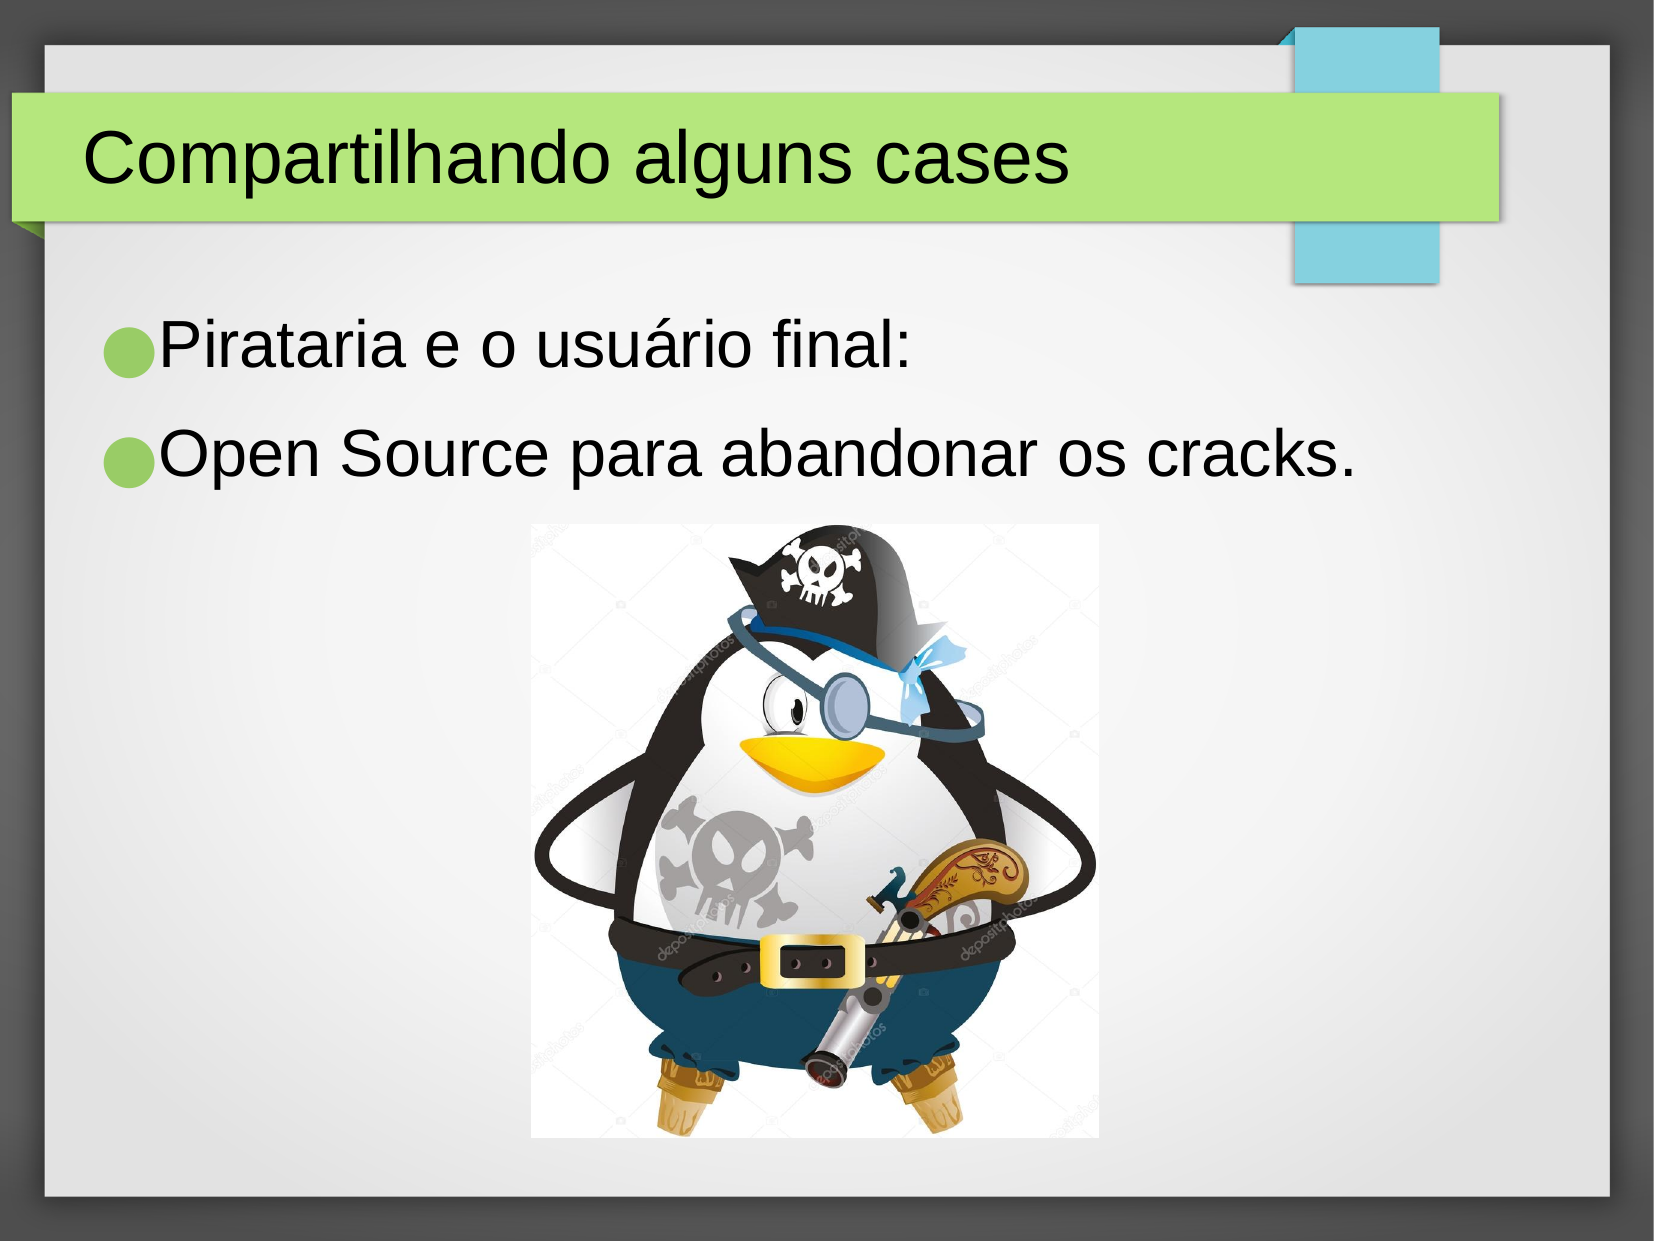

Compartilhando alguns cases
Pirataria e o usuário final:
Open Source para abandonar os cracks.